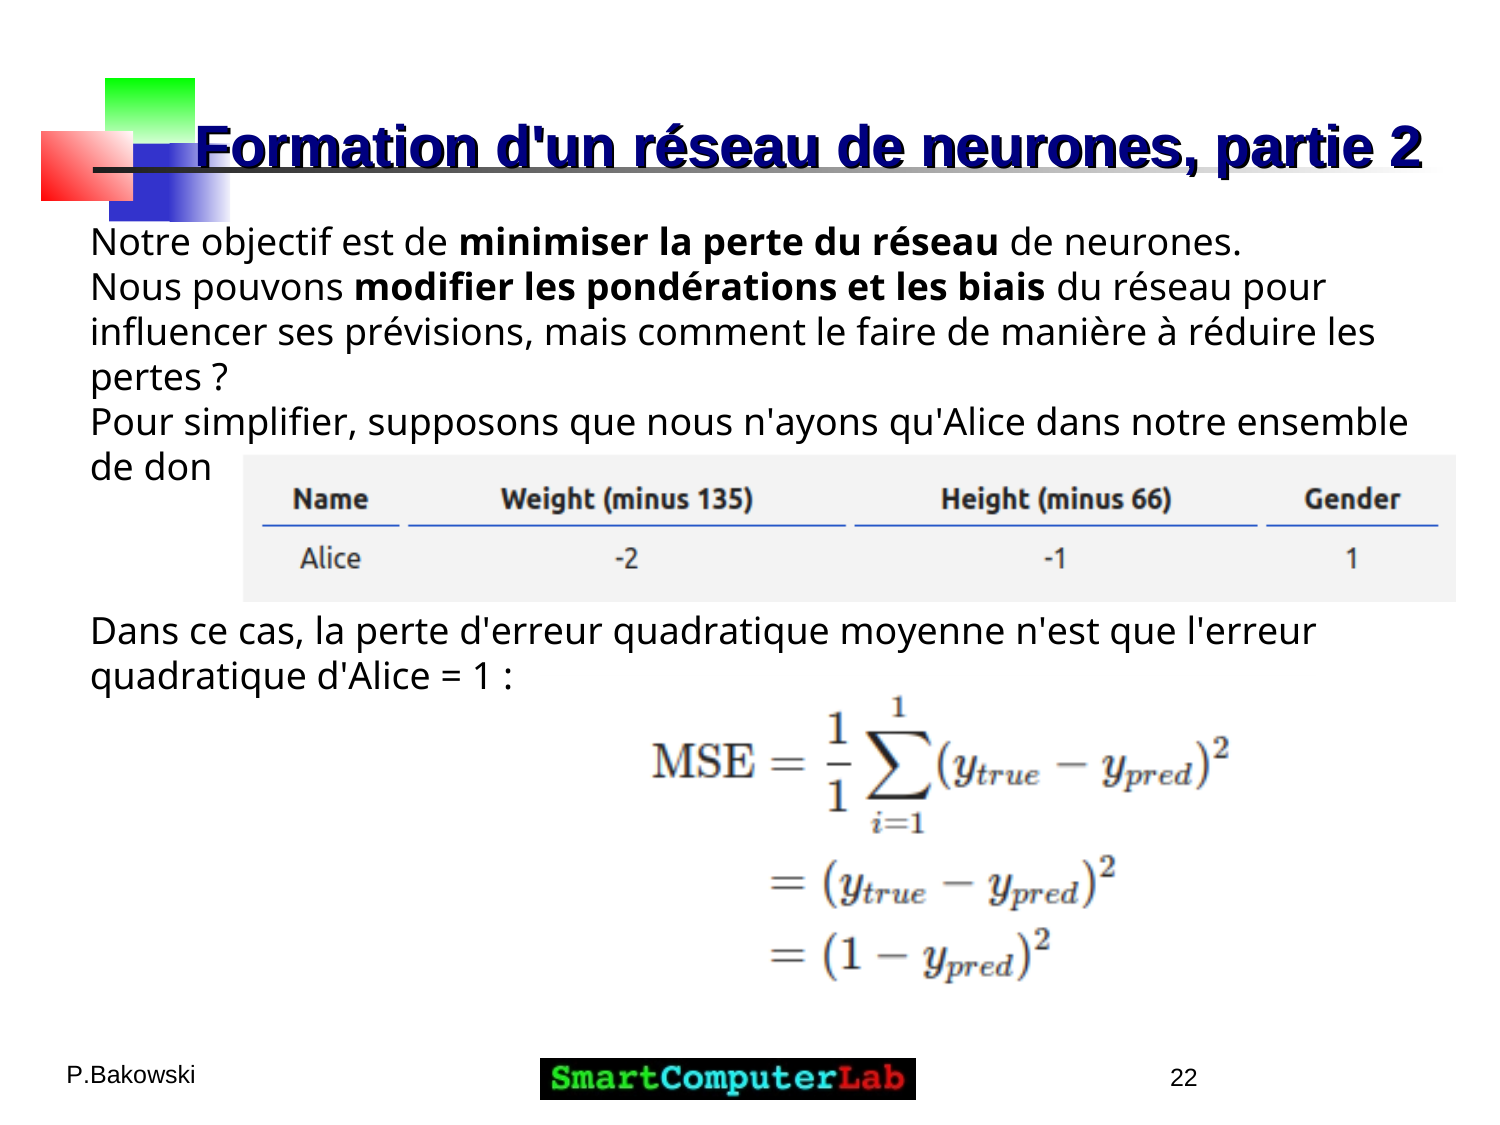

# Formation d'un réseau de neurones, partie 2
Notre objectif est de minimiser la perte du réseau de neurones.
Nous pouvons modifier les pondérations et les biais du réseau pour influencer ses prévisions, mais comment le faire de manière à réduire les pertes ?
Pour simplifier, supposons que nous n'ayons qu'Alice dans notre ensemble de données :
Dans ce cas, la perte d'erreur quadratique moyenne n'est que l'erreur quadratique d'Alice = 1 :
22